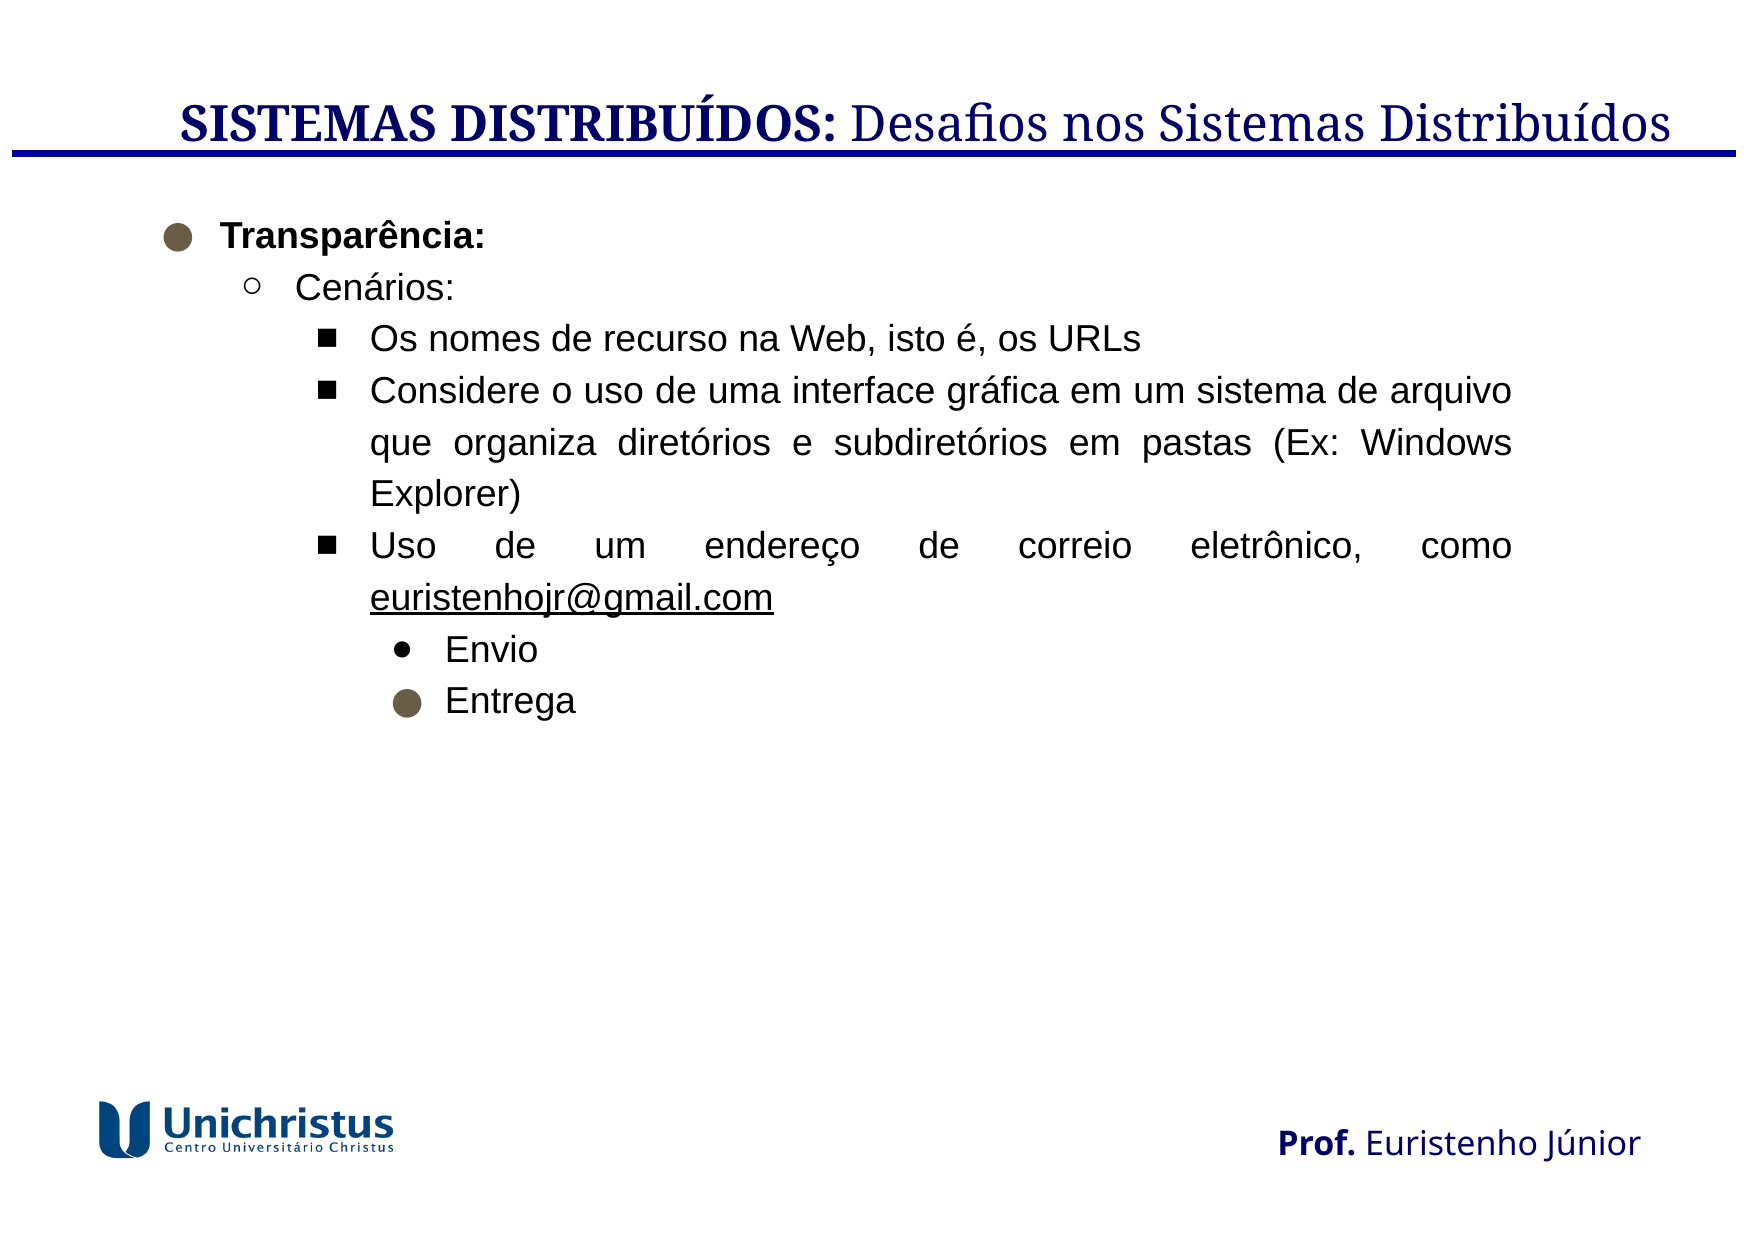

SISTEMAS DISTRIBUÍDOS: Desafios nos Sistemas Distribuídos
Transparência:
Cenários:
Os nomes de recurso na Web, isto é, os URLs
Considere o uso de uma interface gráfica em um sistema de arquivo que organiza diretórios e subdiretórios em pastas (Ex: Windows Explorer)
Uso de um endereço de correio eletrônico, como euristenhojr@gmail.com
Envio
Entrega
Prof. Euristenho Júnior